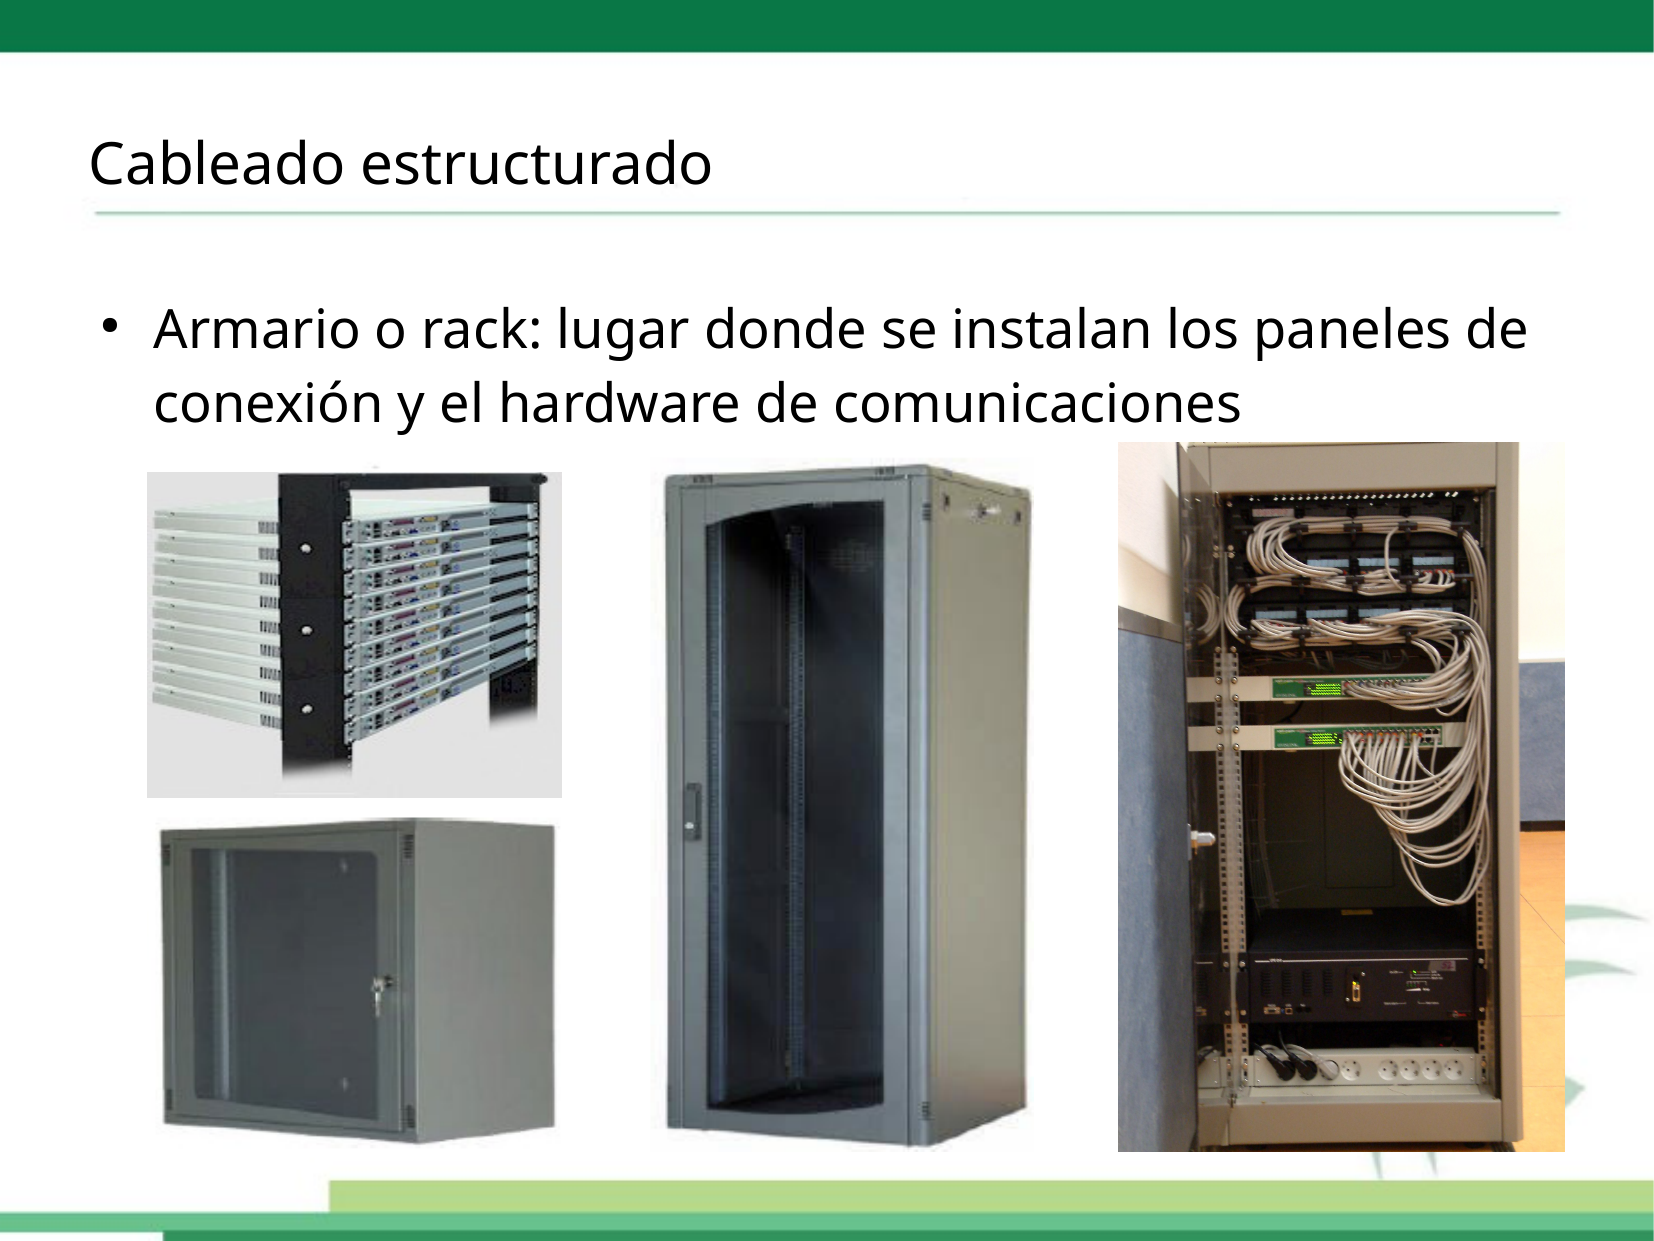

# Cableado estructurado
Armario o rack: lugar donde se instalan los paneles de conexión y el hardware de comunicaciones